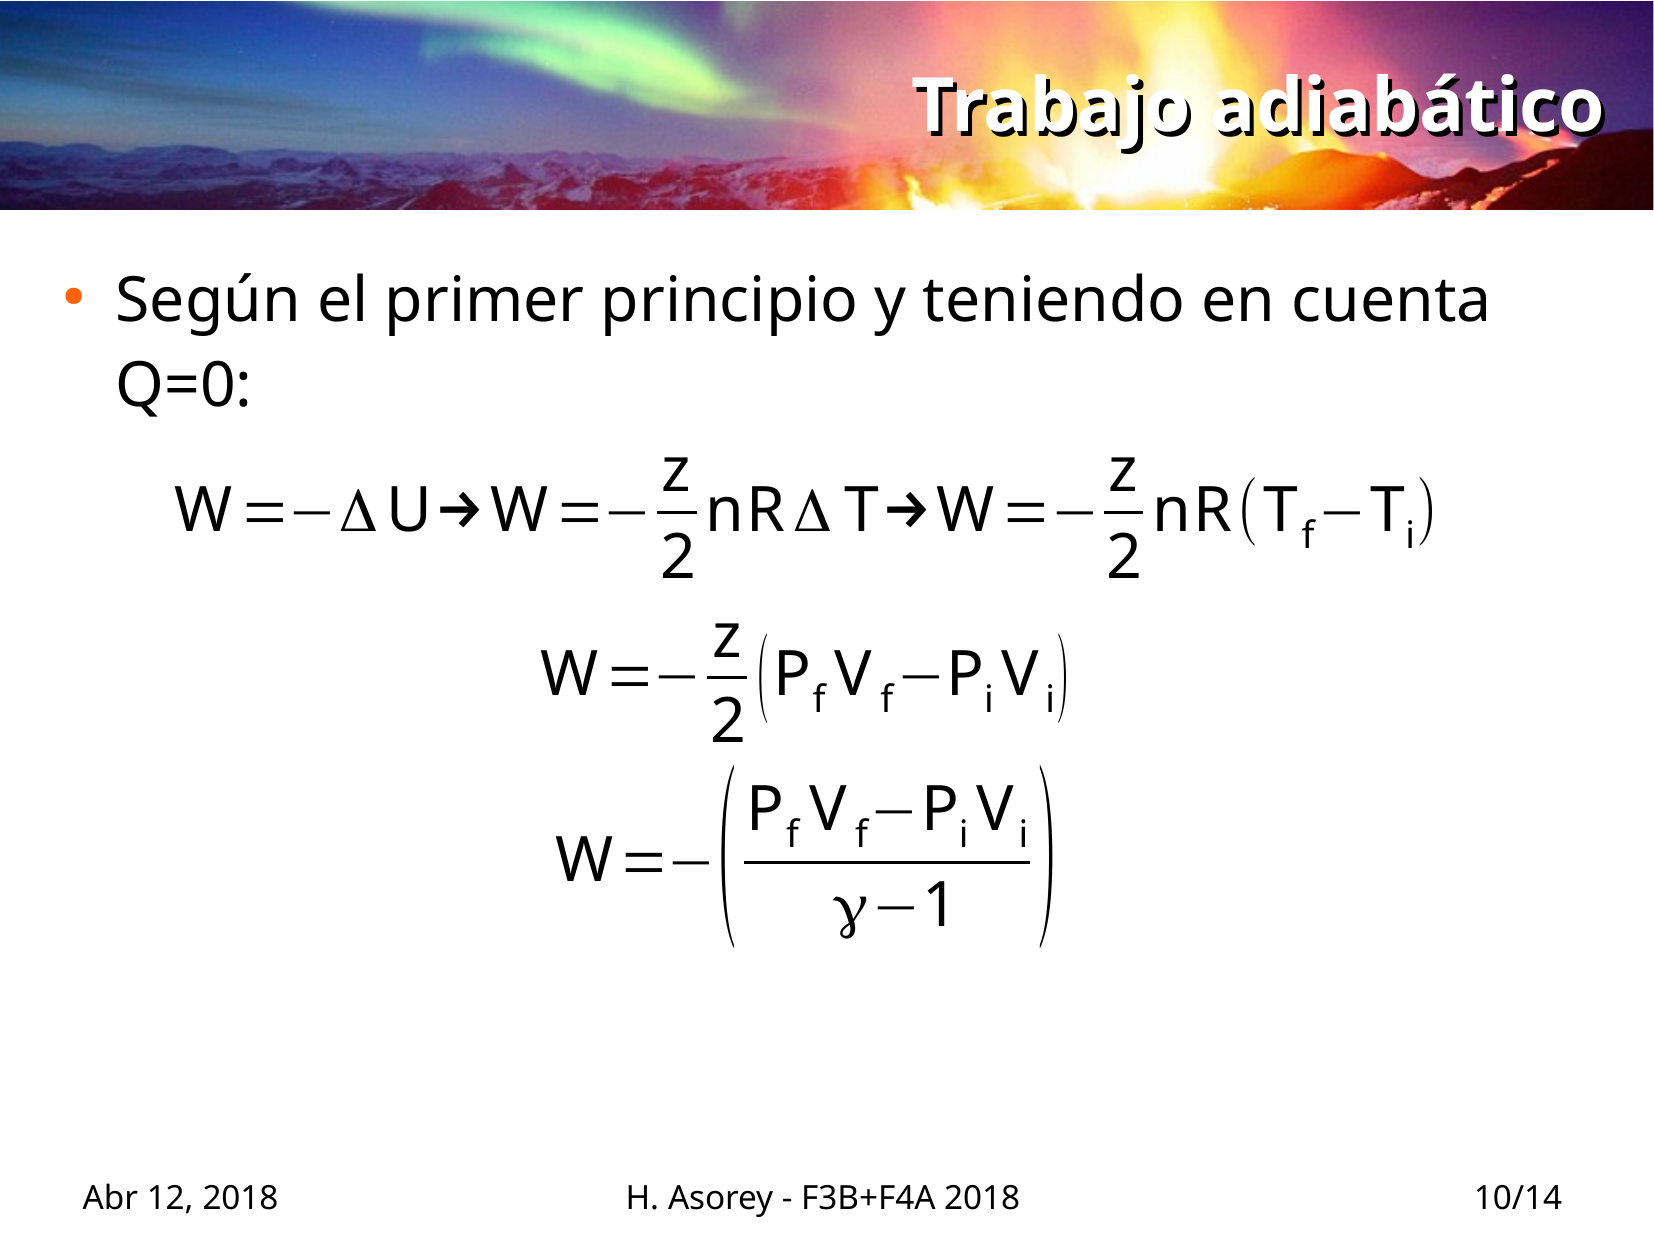

# Trabajo adiabático
Según el primer principio y teniendo en cuenta Q=0:
Abr 12, 2018
H. Asorey - F3B+F4A 2018
10